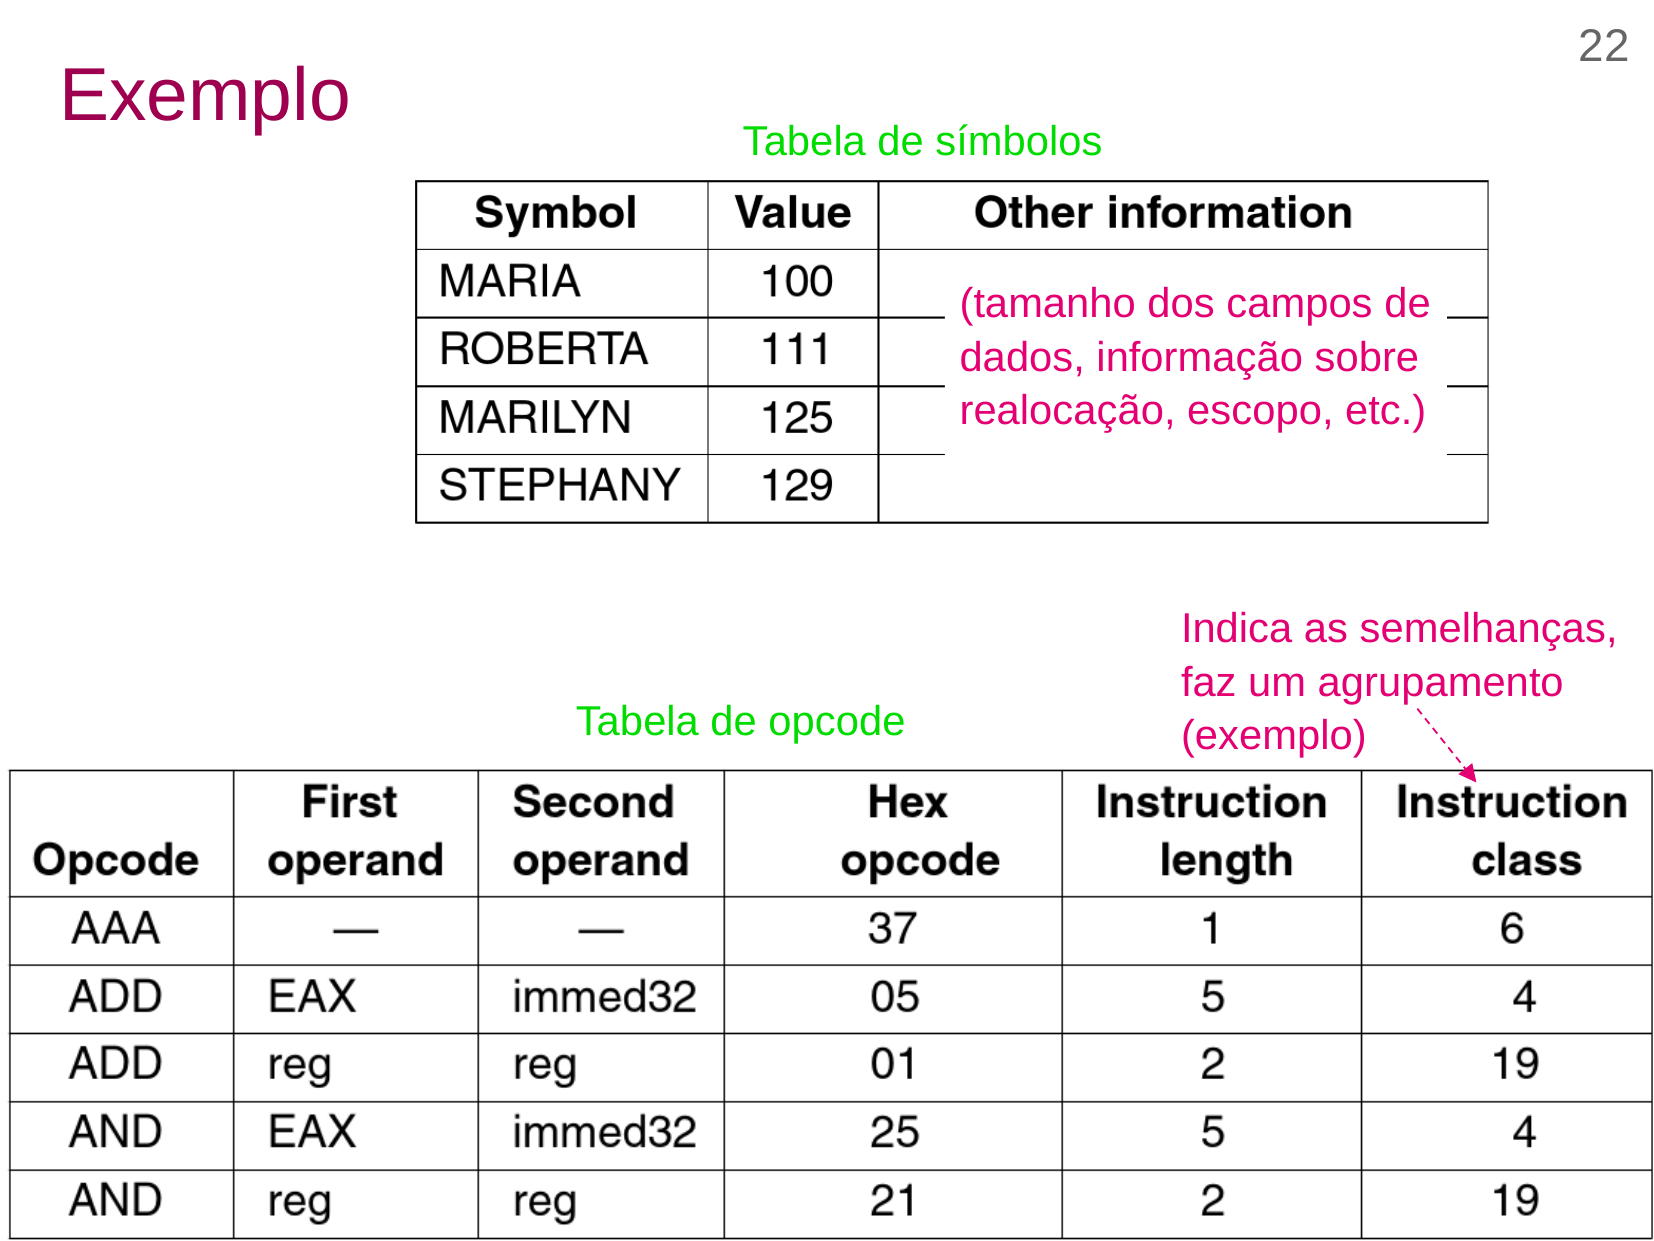

22
# Exemplo
Tabela de símbolos
(tamanho dos campos de dados, informação sobre realocação, escopo, etc.)
Indica as semelhanças, faz um agrupamento (exemplo)
Tabela de opcode